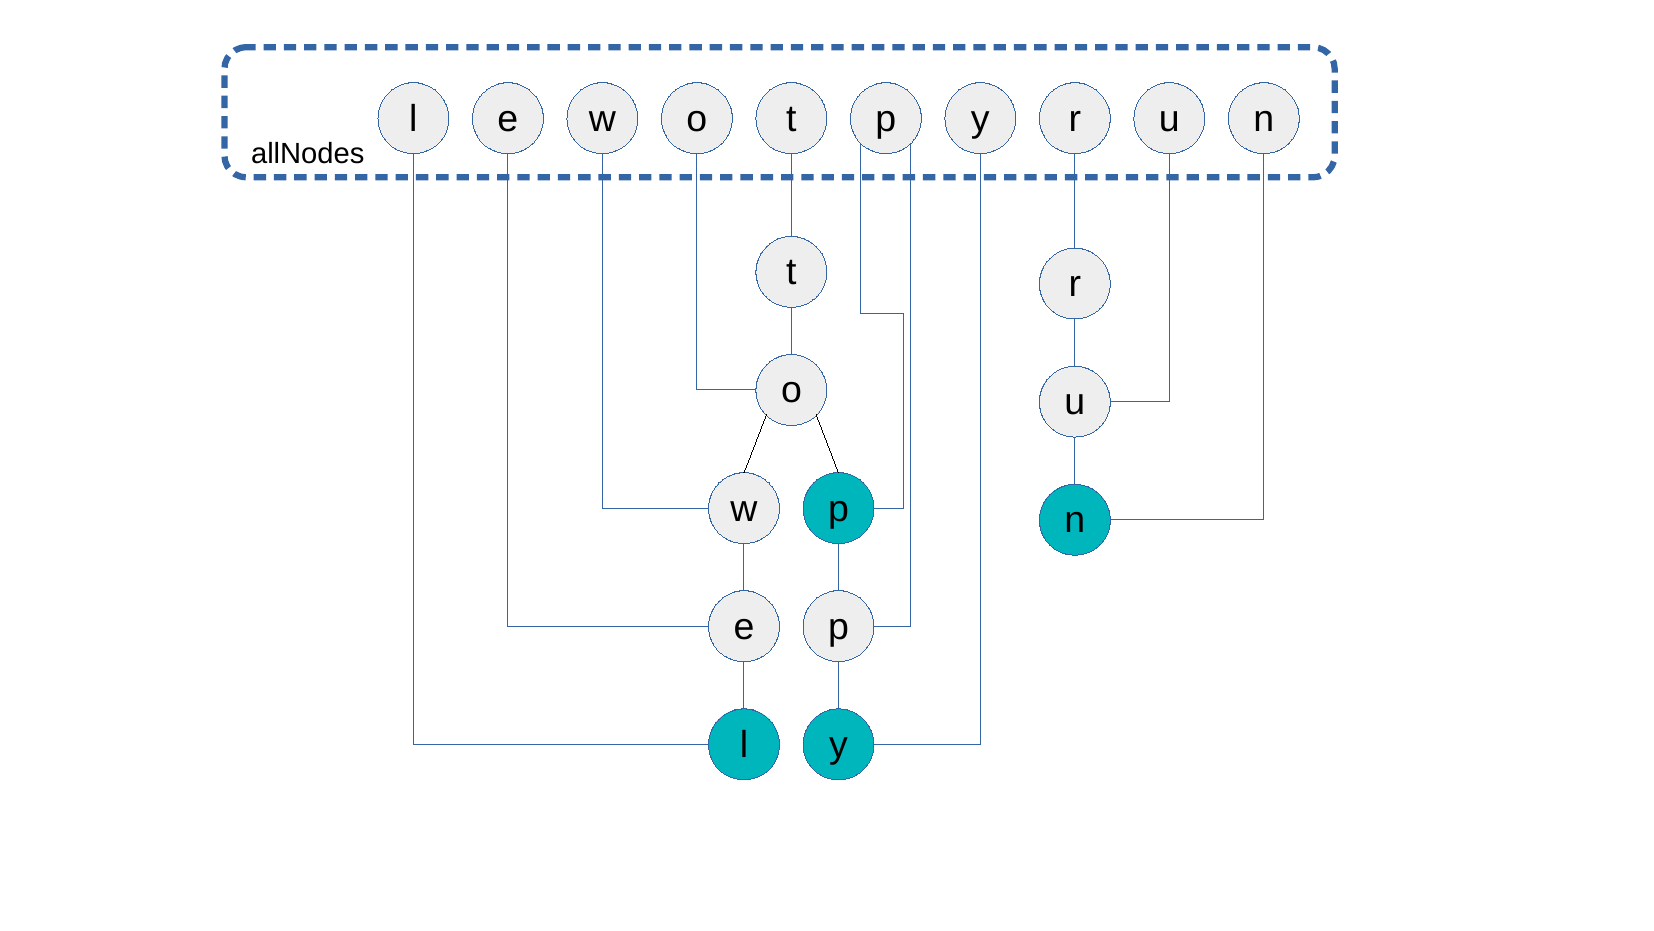

l
e
w
o
t
p
y
r
u
n
allNodes
t
t
t
r
o
o
o
u
t
p
w
p
p
n
o
p
e
p
y
l